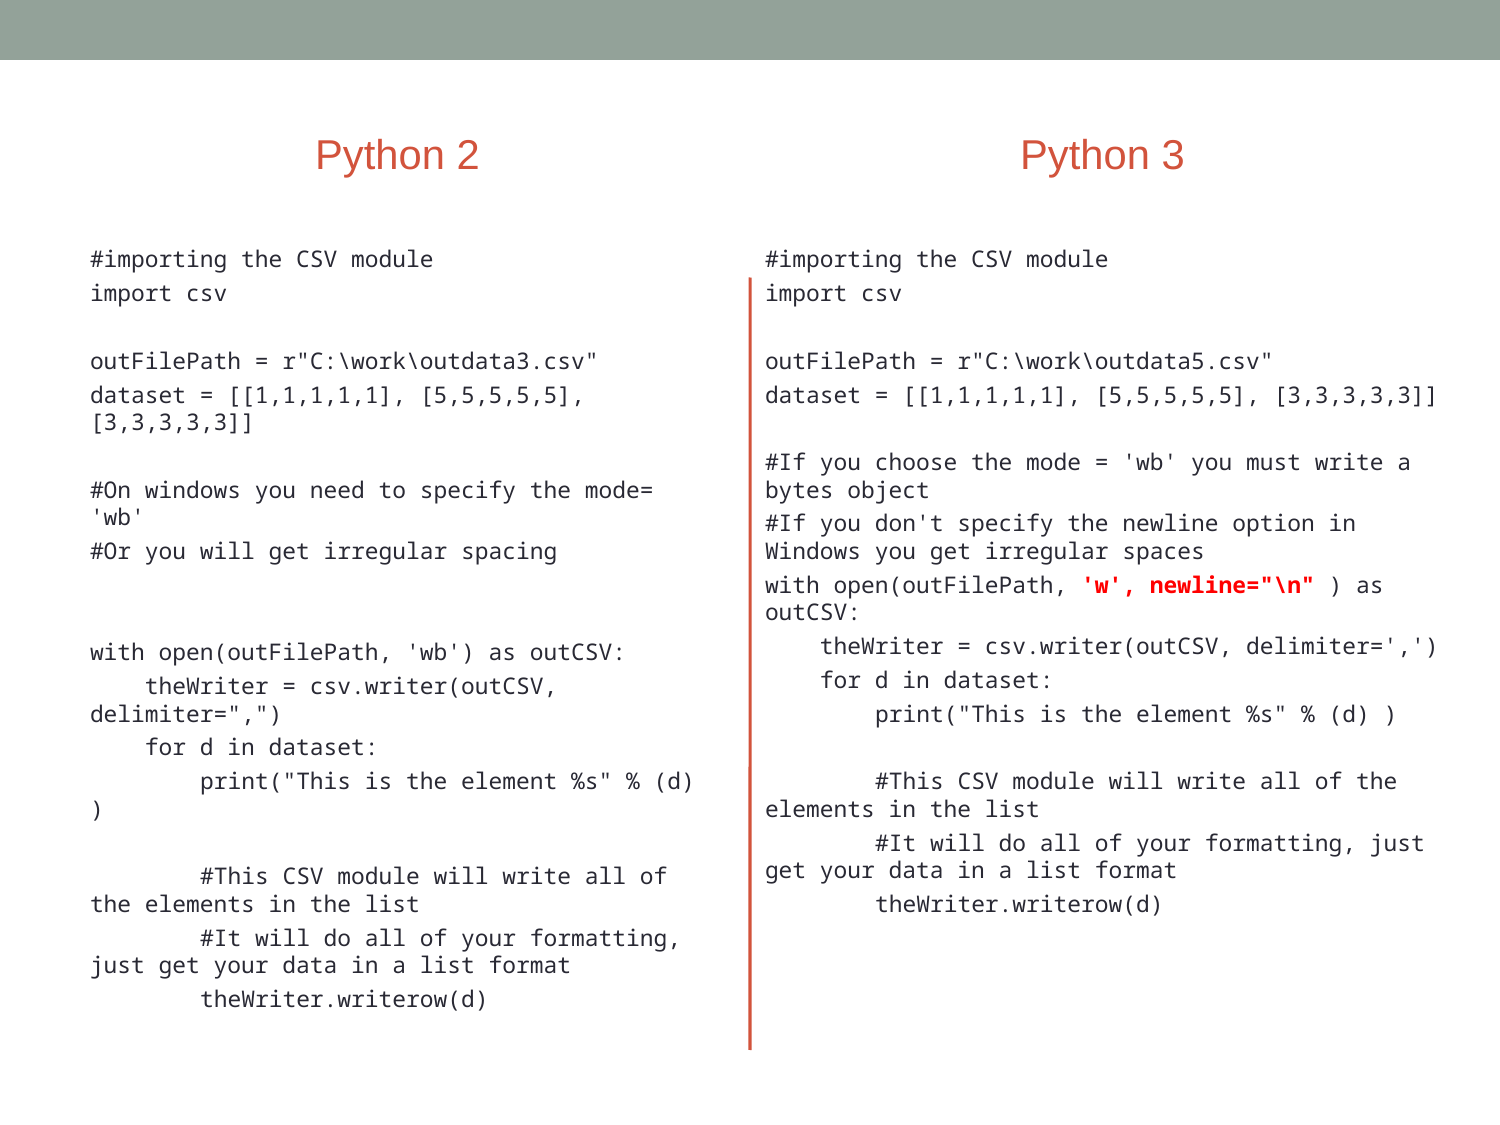

# Python 2
Python 3
#importing the CSV module
import csv
outFilePath = r"C:\work\outdata3.csv"
dataset = [[1,1,1,1,1], [5,5,5,5,5], [3,3,3,3,3]]
#On windows you need to specify the mode= 'wb'
#Or you will get irregular spacing
with open(outFilePath, 'wb') as outCSV:
 theWriter = csv.writer(outCSV, delimiter=",")
 for d in dataset:
 print("This is the element %s" % (d) )
 #This CSV module will write all of the elements in the list
 #It will do all of your formatting, just get your data in a list format
 theWriter.writerow(d)
#importing the CSV module
import csv
outFilePath = r"C:\work\outdata5.csv"
dataset = [[1,1,1,1,1], [5,5,5,5,5], [3,3,3,3,3]]
#If you choose the mode = 'wb' you must write a bytes object
#If you don't specify the newline option in Windows you get irregular spaces
with open(outFilePath, 'w', newline="\n" ) as outCSV:
 theWriter = csv.writer(outCSV, delimiter=',')
 for d in dataset:
 print("This is the element %s" % (d) )
 #This CSV module will write all of the elements in the list
 #It will do all of your formatting, just get your data in a list format
 theWriter.writerow(d)